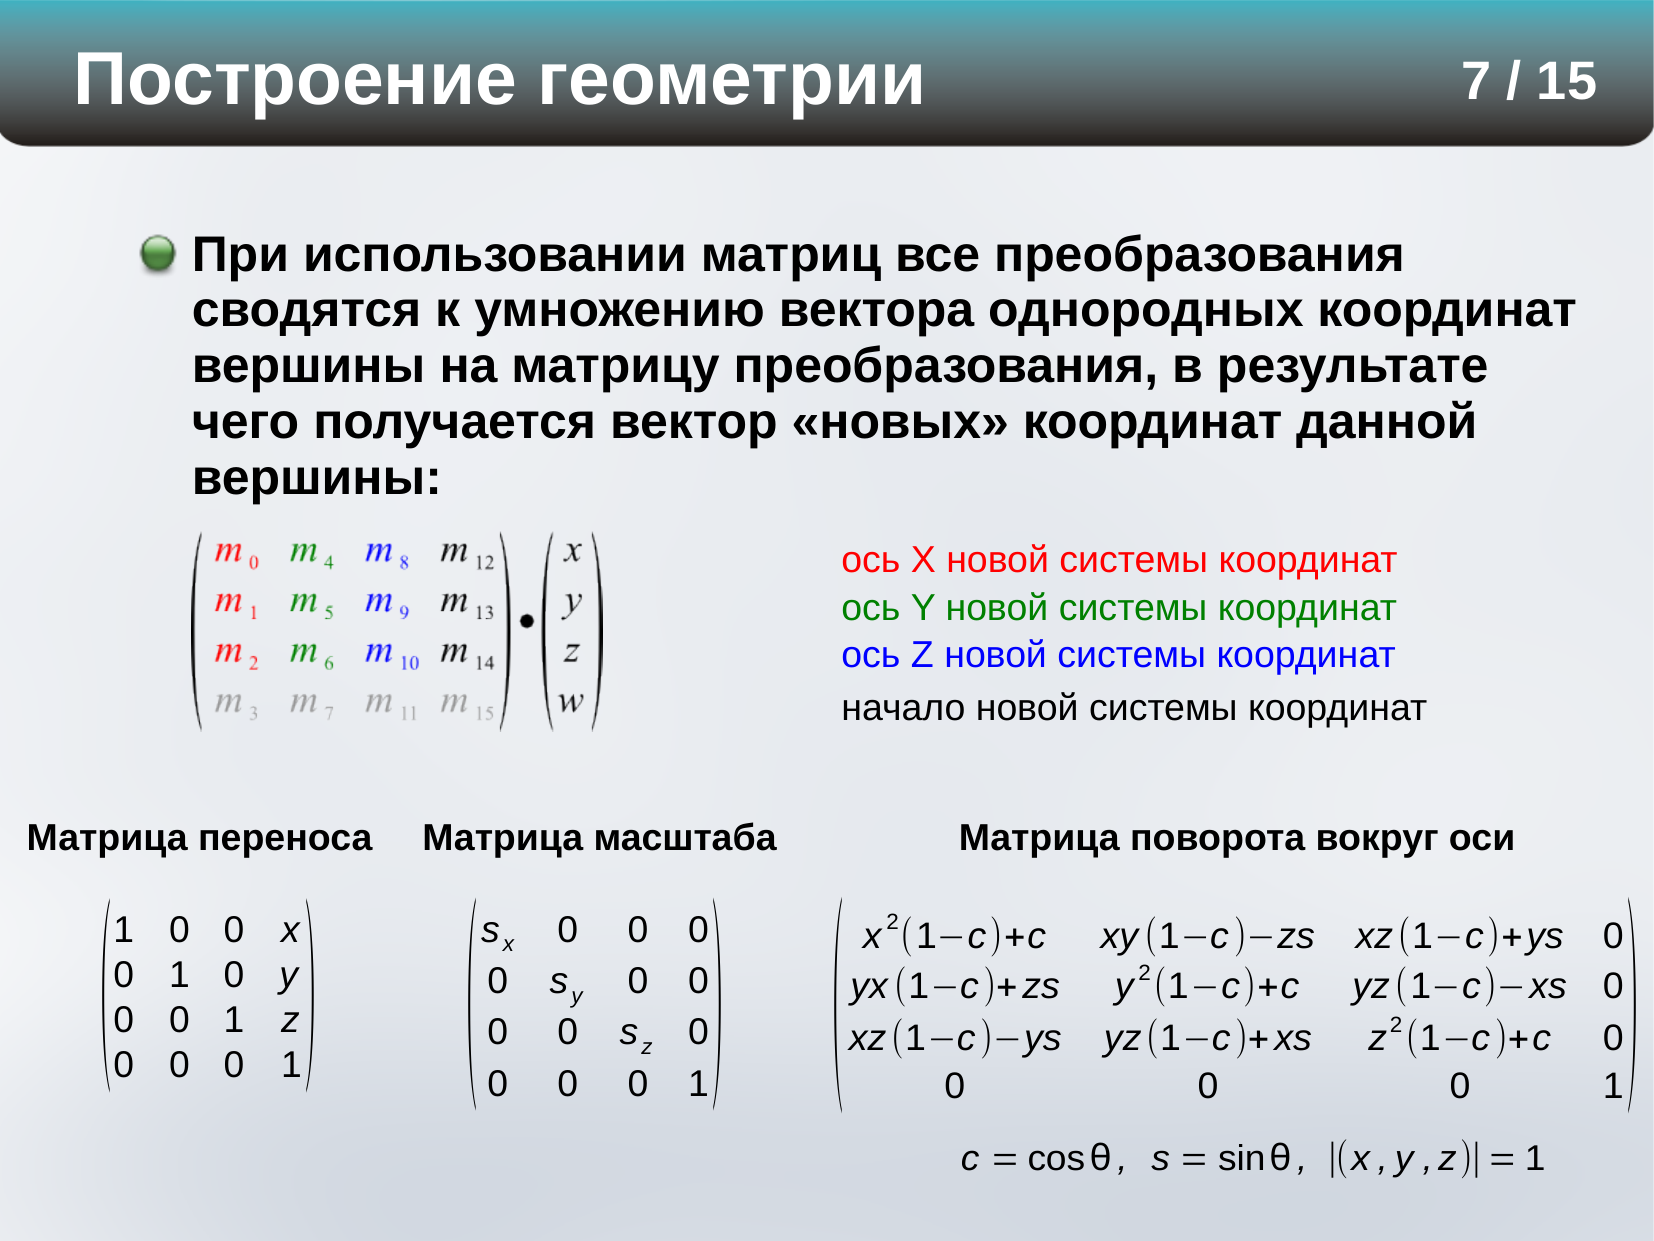

Построение геометрии
При использовании матриц все преобразования сводятся к умножению вектора однородных координат вершины на матрицу преобразования, в результате чего получается вектор «новых» координат данной вершины:
ось X новой системы координат
ось Y новой системы координат
ось Z новой системы координат
начало новой системы координат
Матрица переноса
Матрица масштаба
Матрица поворота вокруг оси